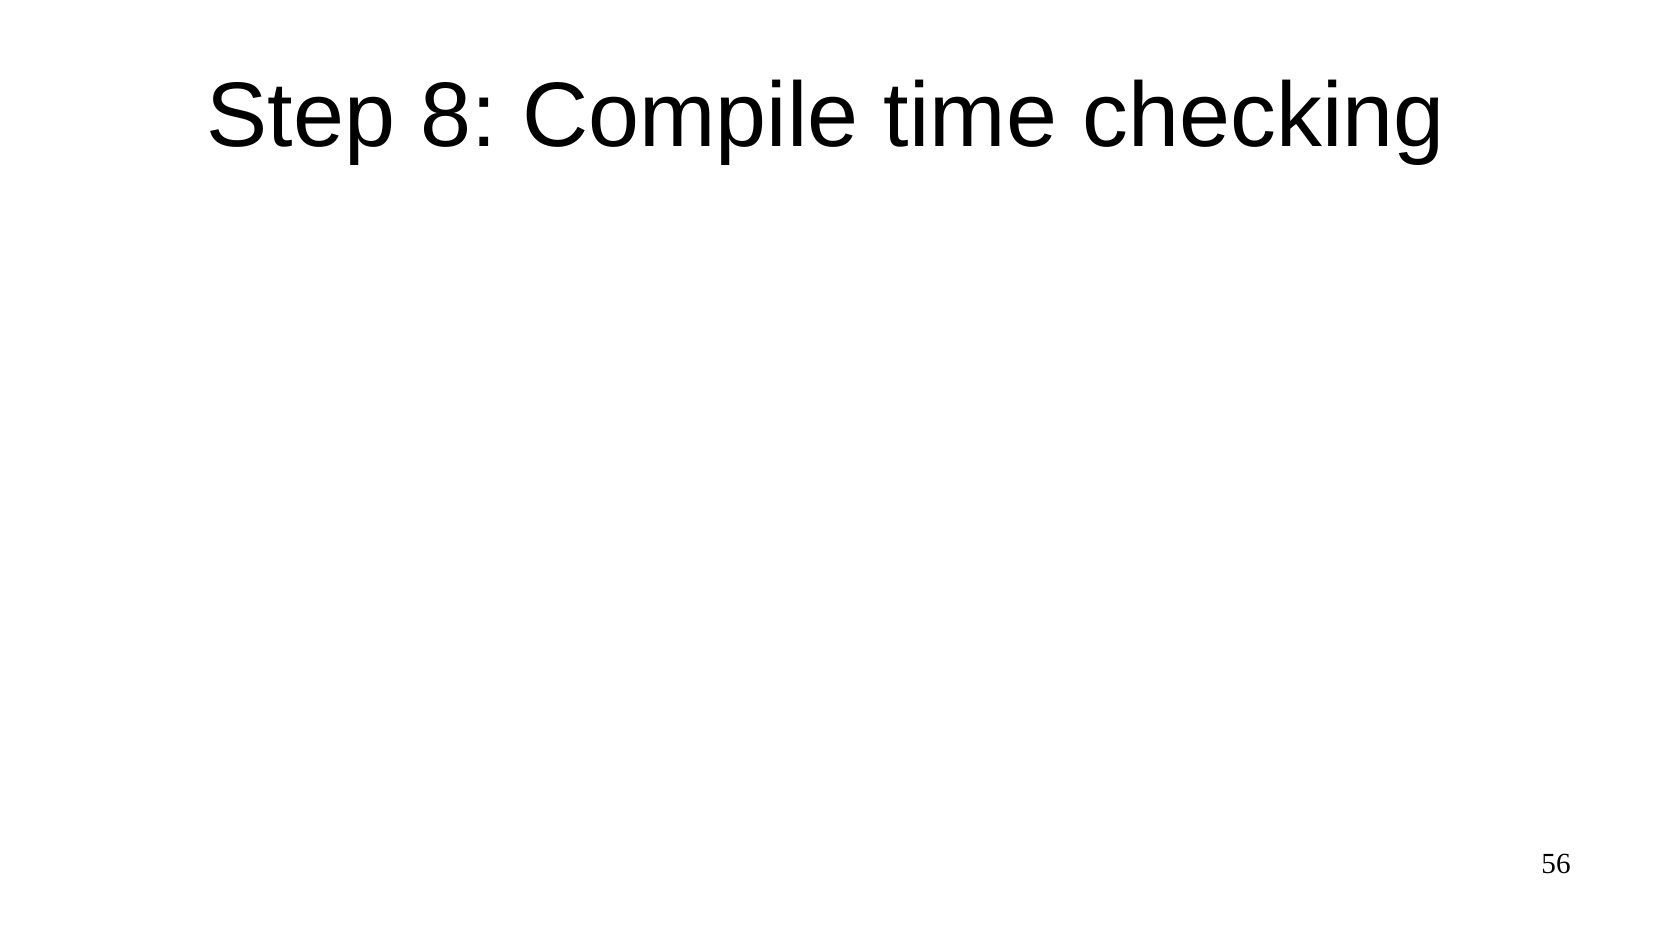

# Step 8: Compile time checking
56